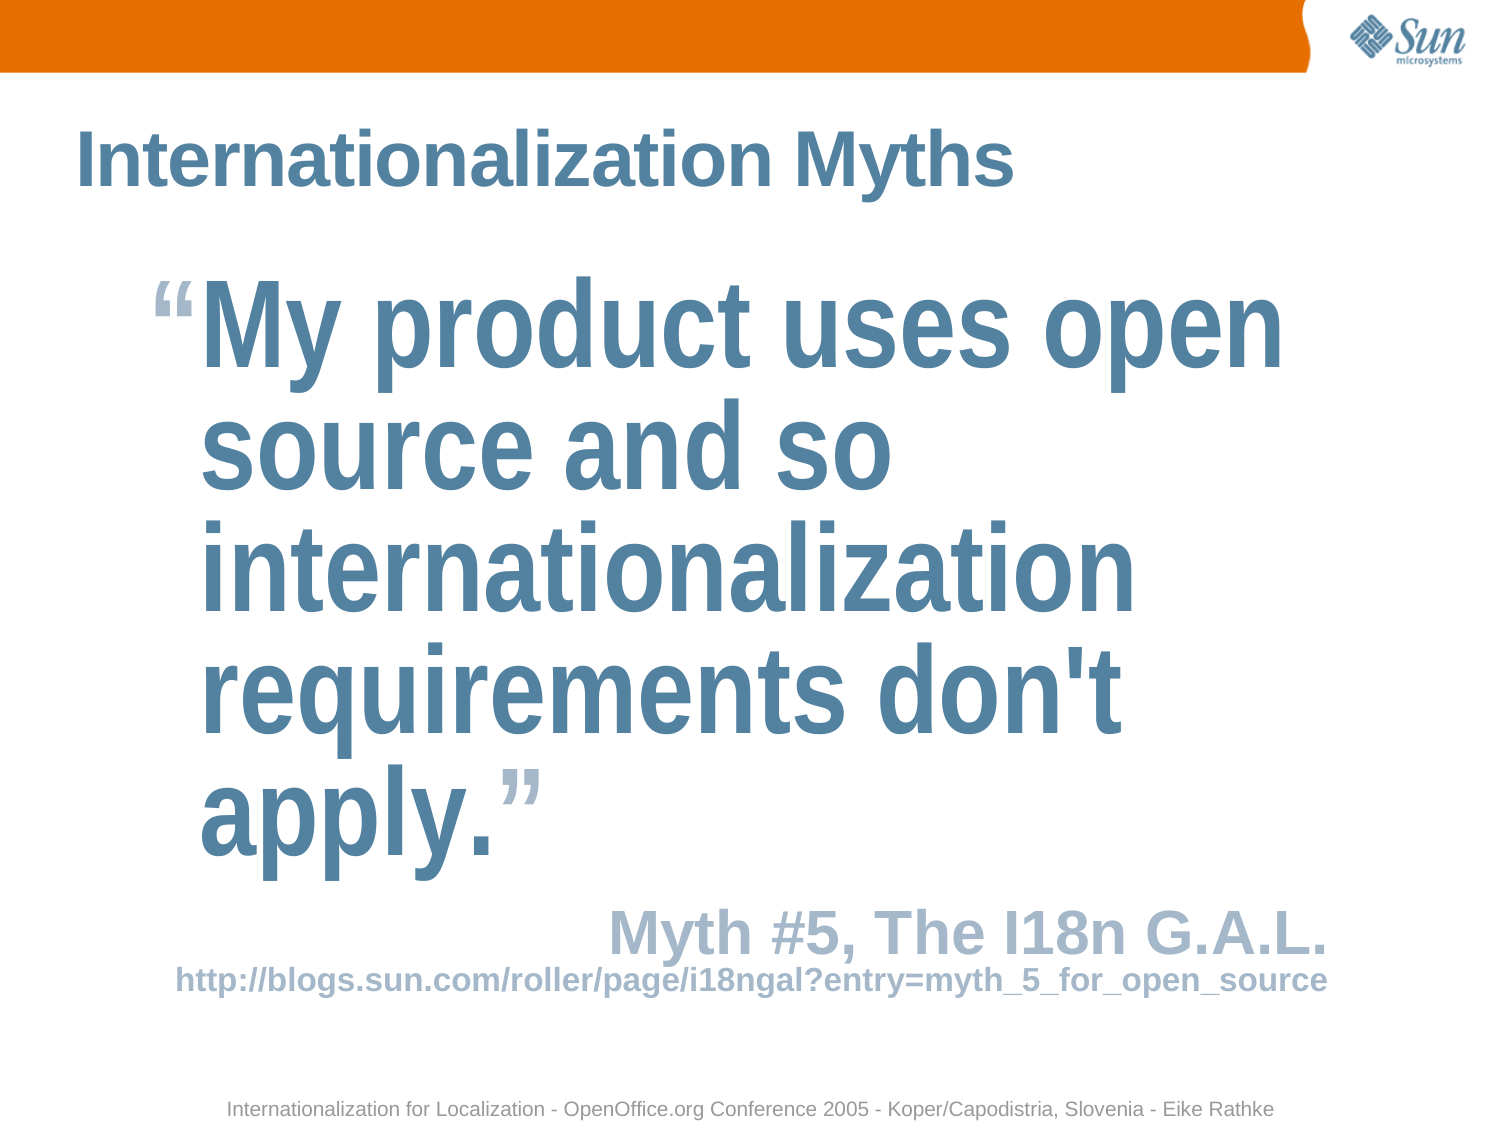

# Internationalization Myths
“My product uses open source and so internationalization requirements don't apply.”
Myth #5, The I18n G.A.L.
http://blogs.sun.com/roller/page/i18ngal?entry=myth_5_for_open_source